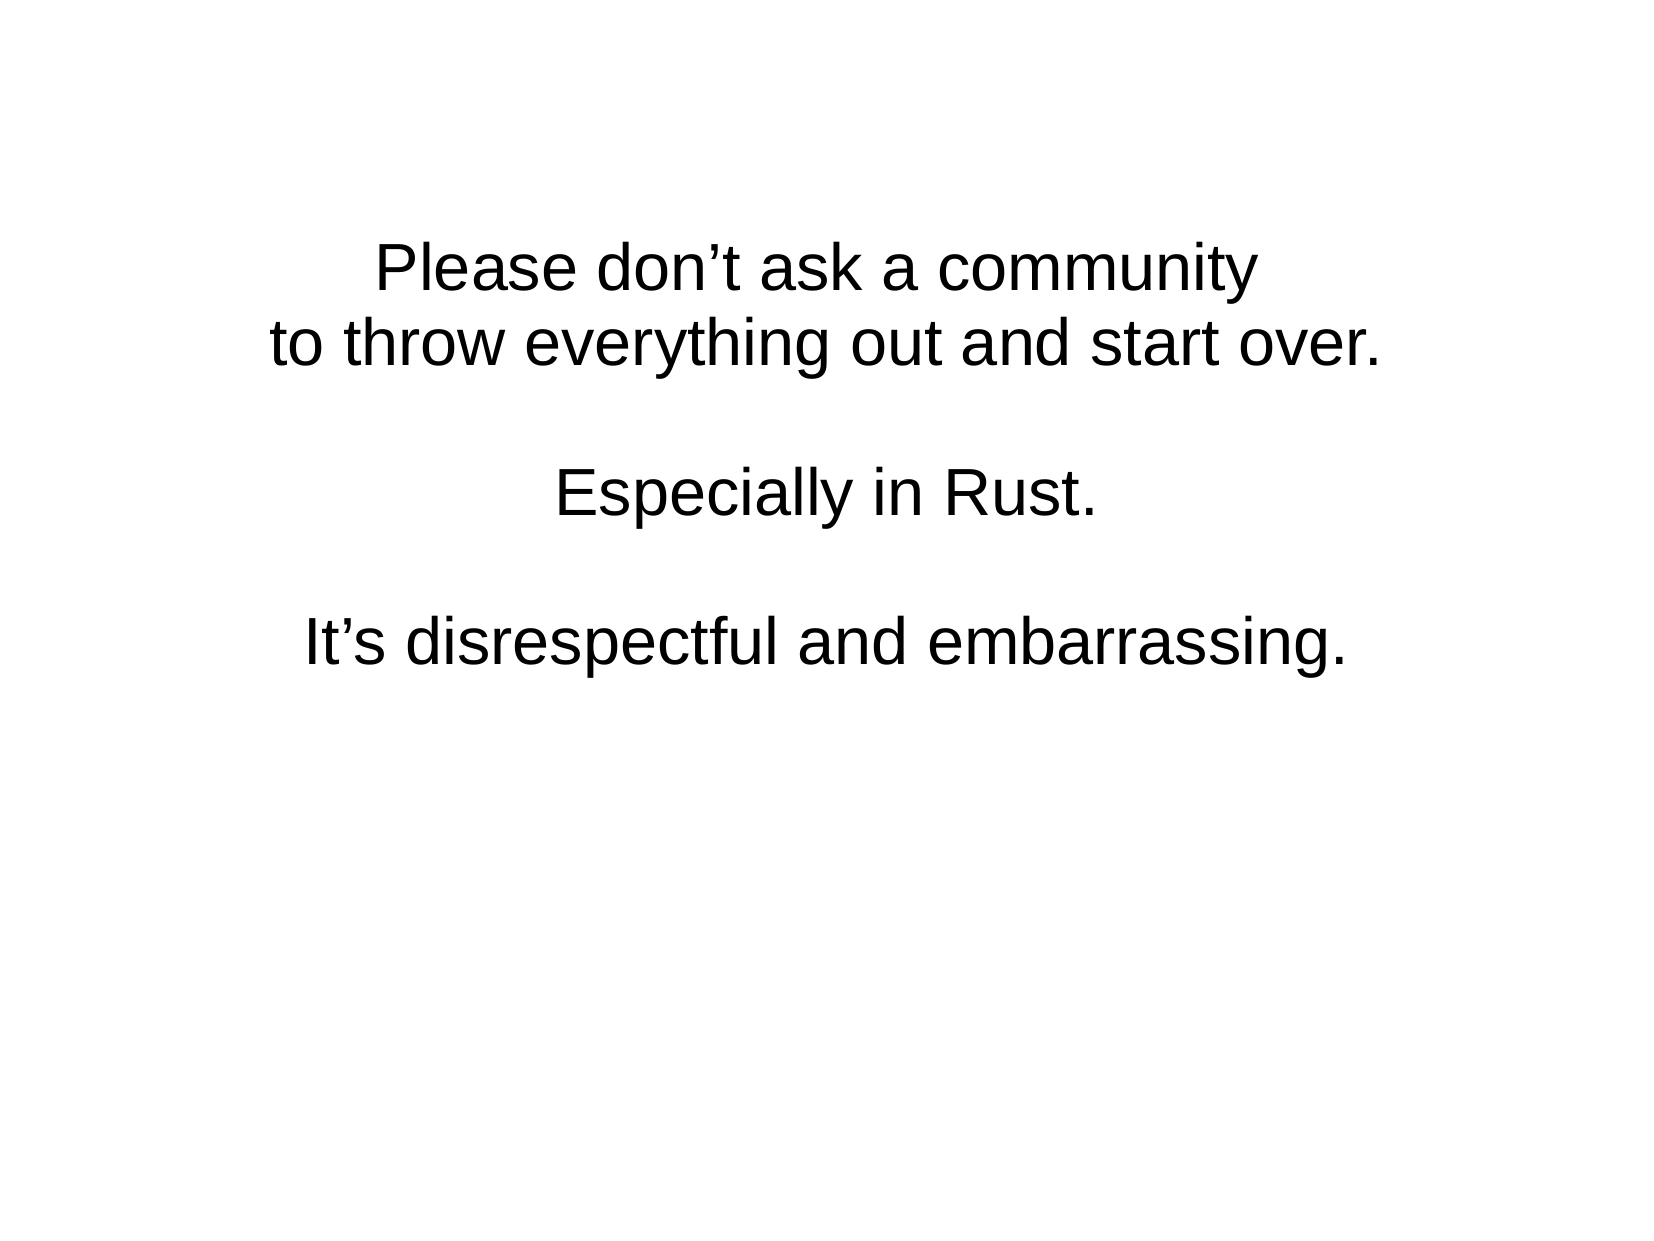

# Please don’t ask a community
to throw everything out and start over.
Especially in Rust.
It’s disrespectful and embarrassing.